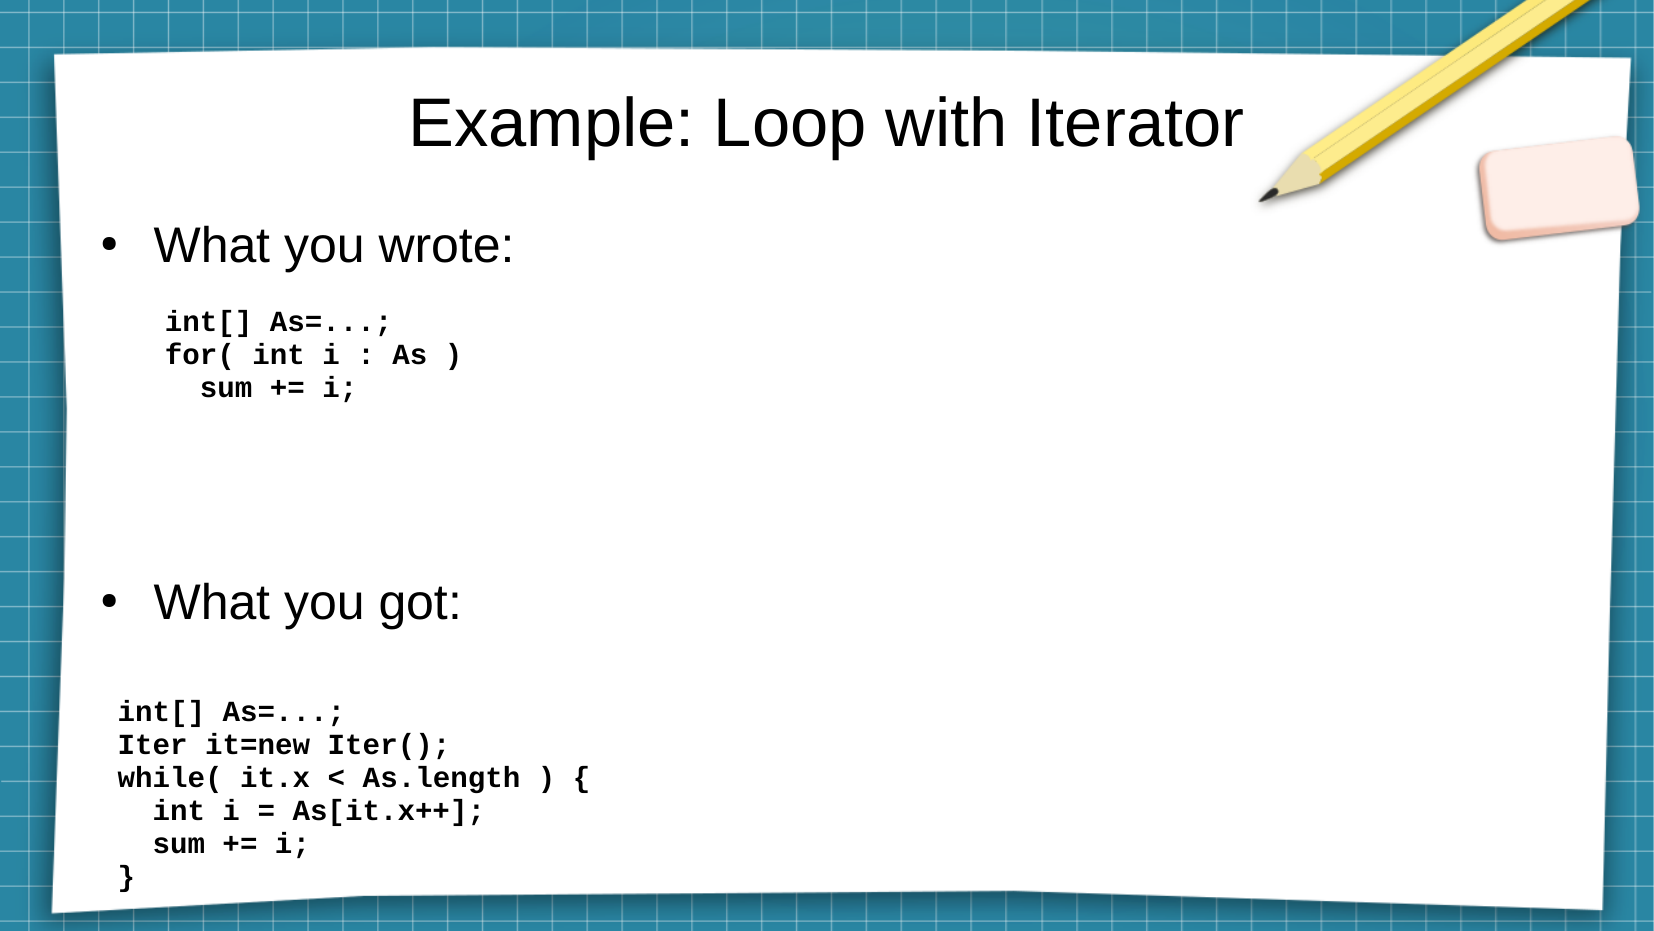

# Example: Loop with Iterator
What you wrote:
What you got:
int[] As=...;
for( int i : As )
 sum += i;
int[] As=...;
Iter it=new Iter();
while( it.x < As.length ) {
 int i = As[it.x++];
 sum += i;
}